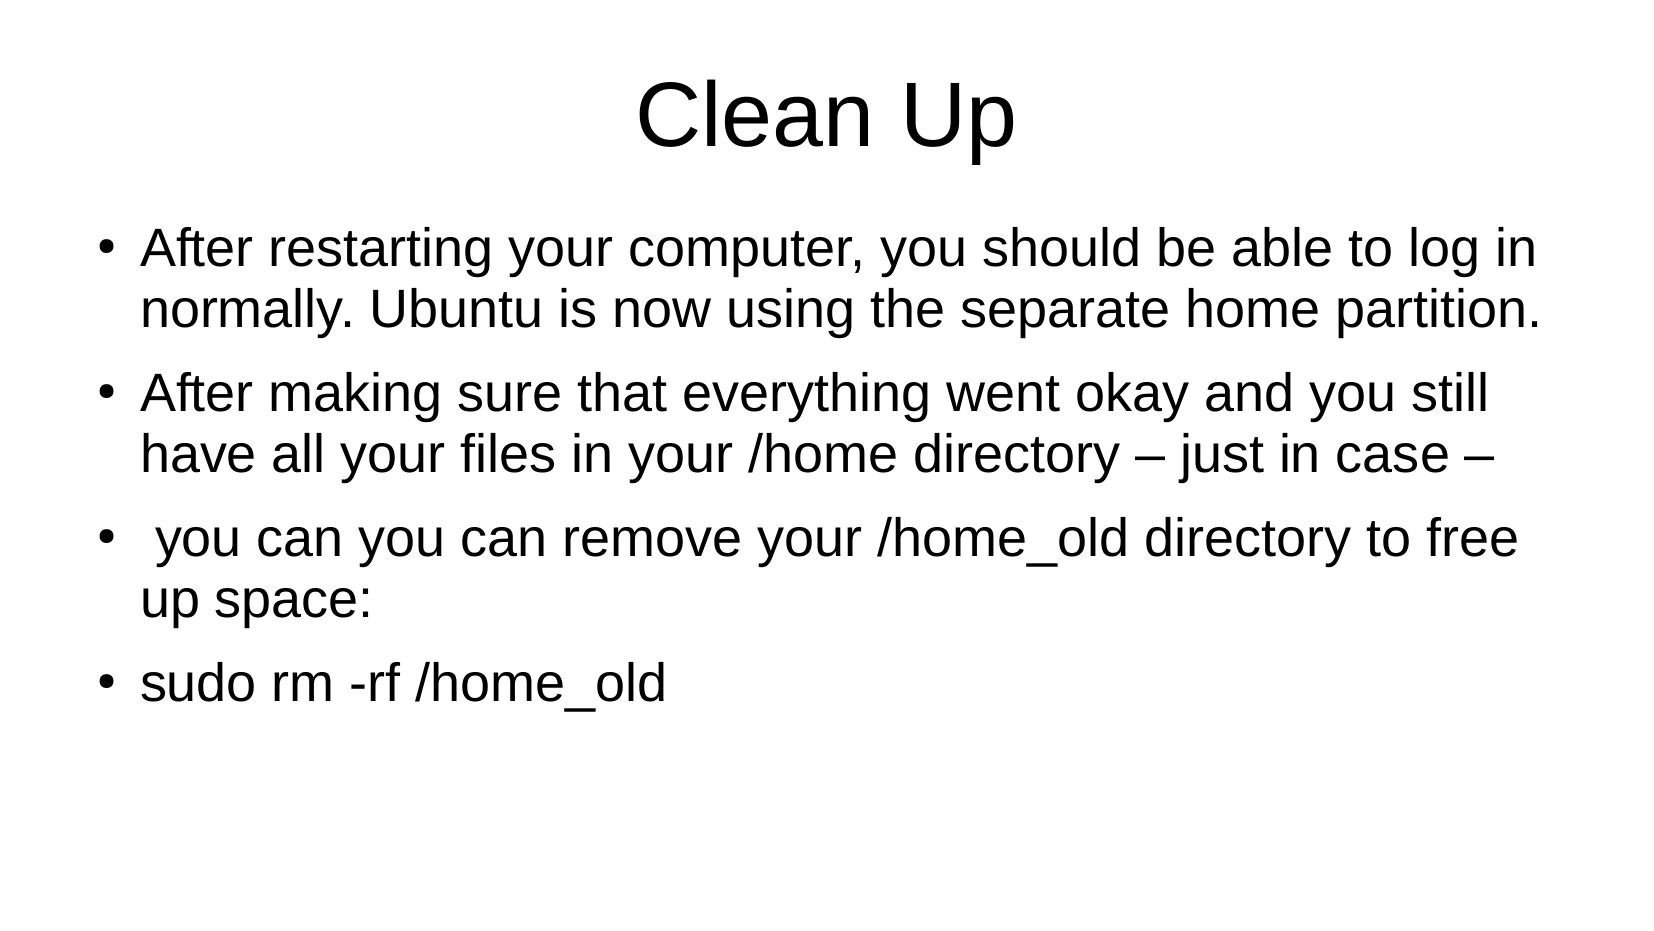

# Clean Up
After restarting your computer, you should be able to log in normally. Ubuntu is now using the separate home partition.
After making sure that everything went okay and you still have all your files in your /home directory – just in case –
 you can you can remove your /home_old directory to free up space:
sudo rm -rf /home_old